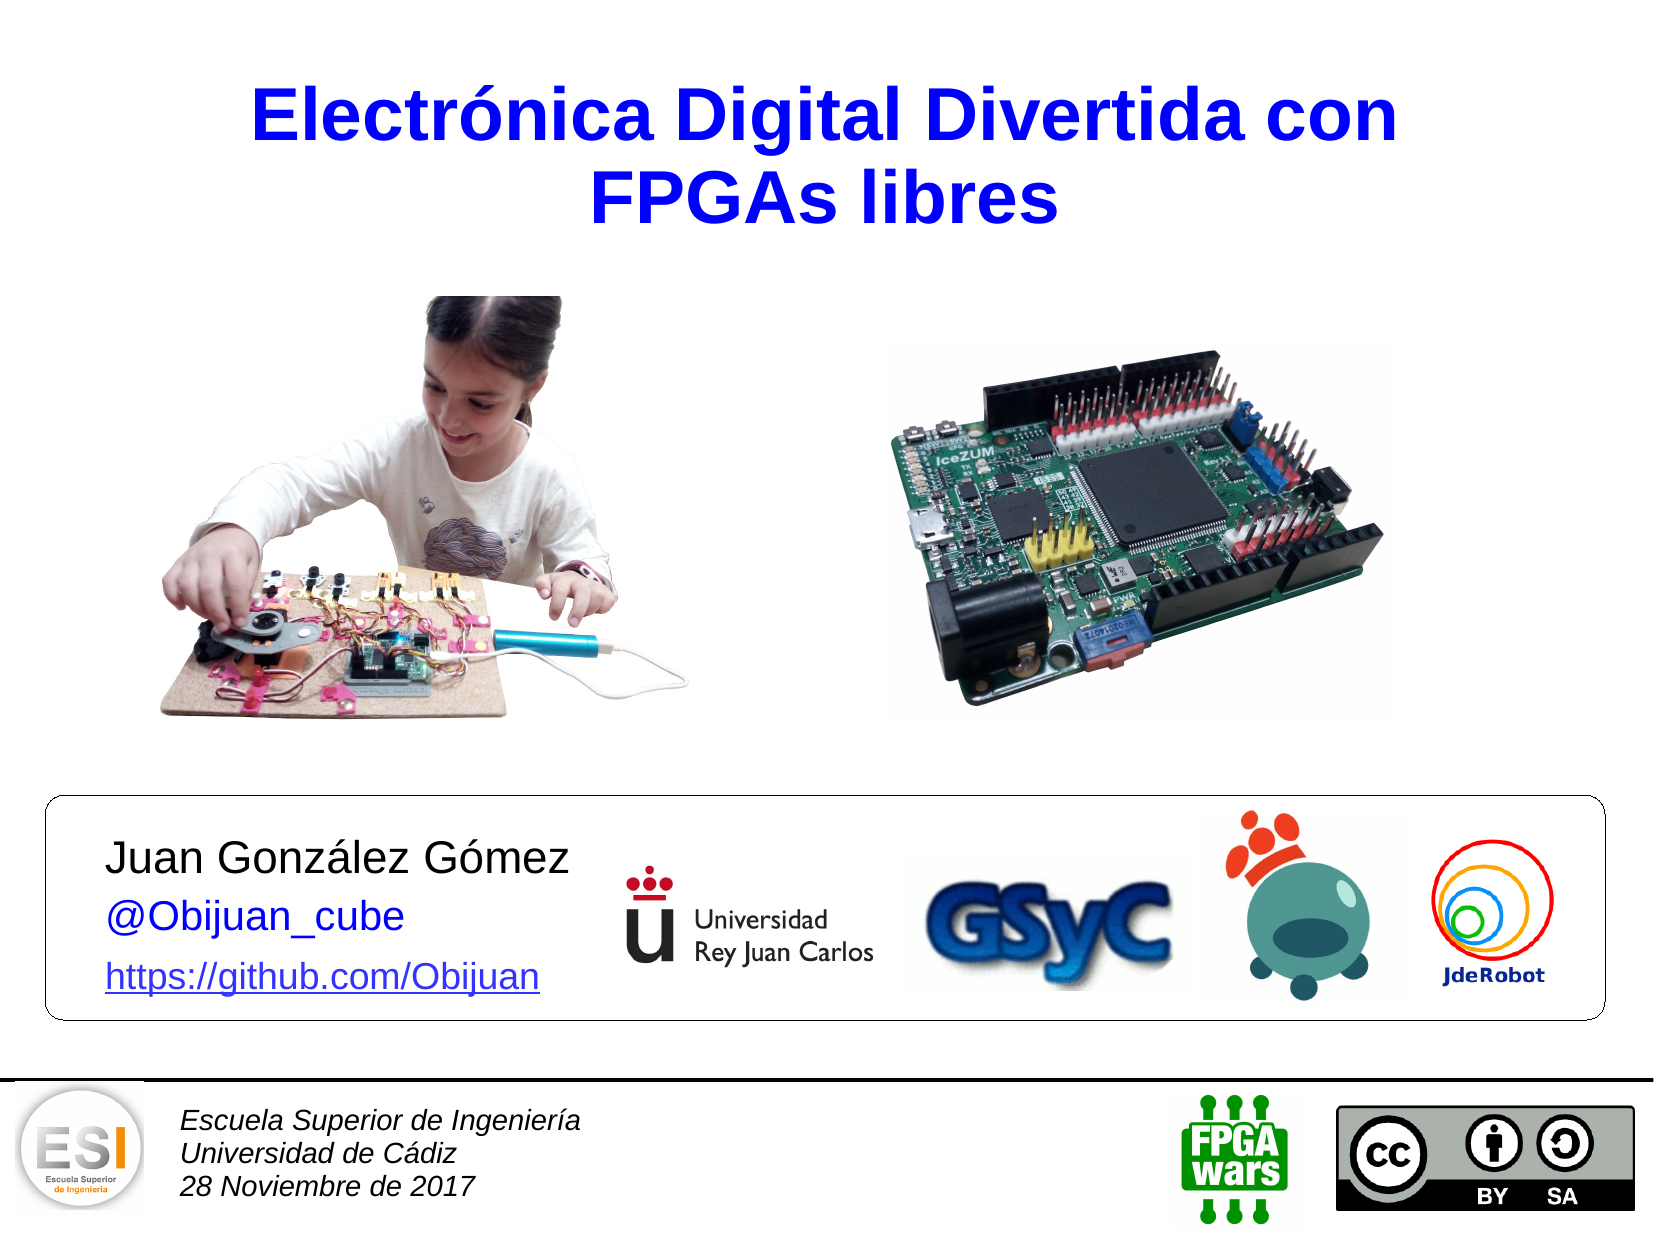

# Electrónica Digital Divertida con FPGAs libres
Juan González Gómez
@Obijuan_cube
https://github.com/Obijuan
Escuela Superior de Ingeniería
Universidad de Cádiz
28 Noviembre de 2017